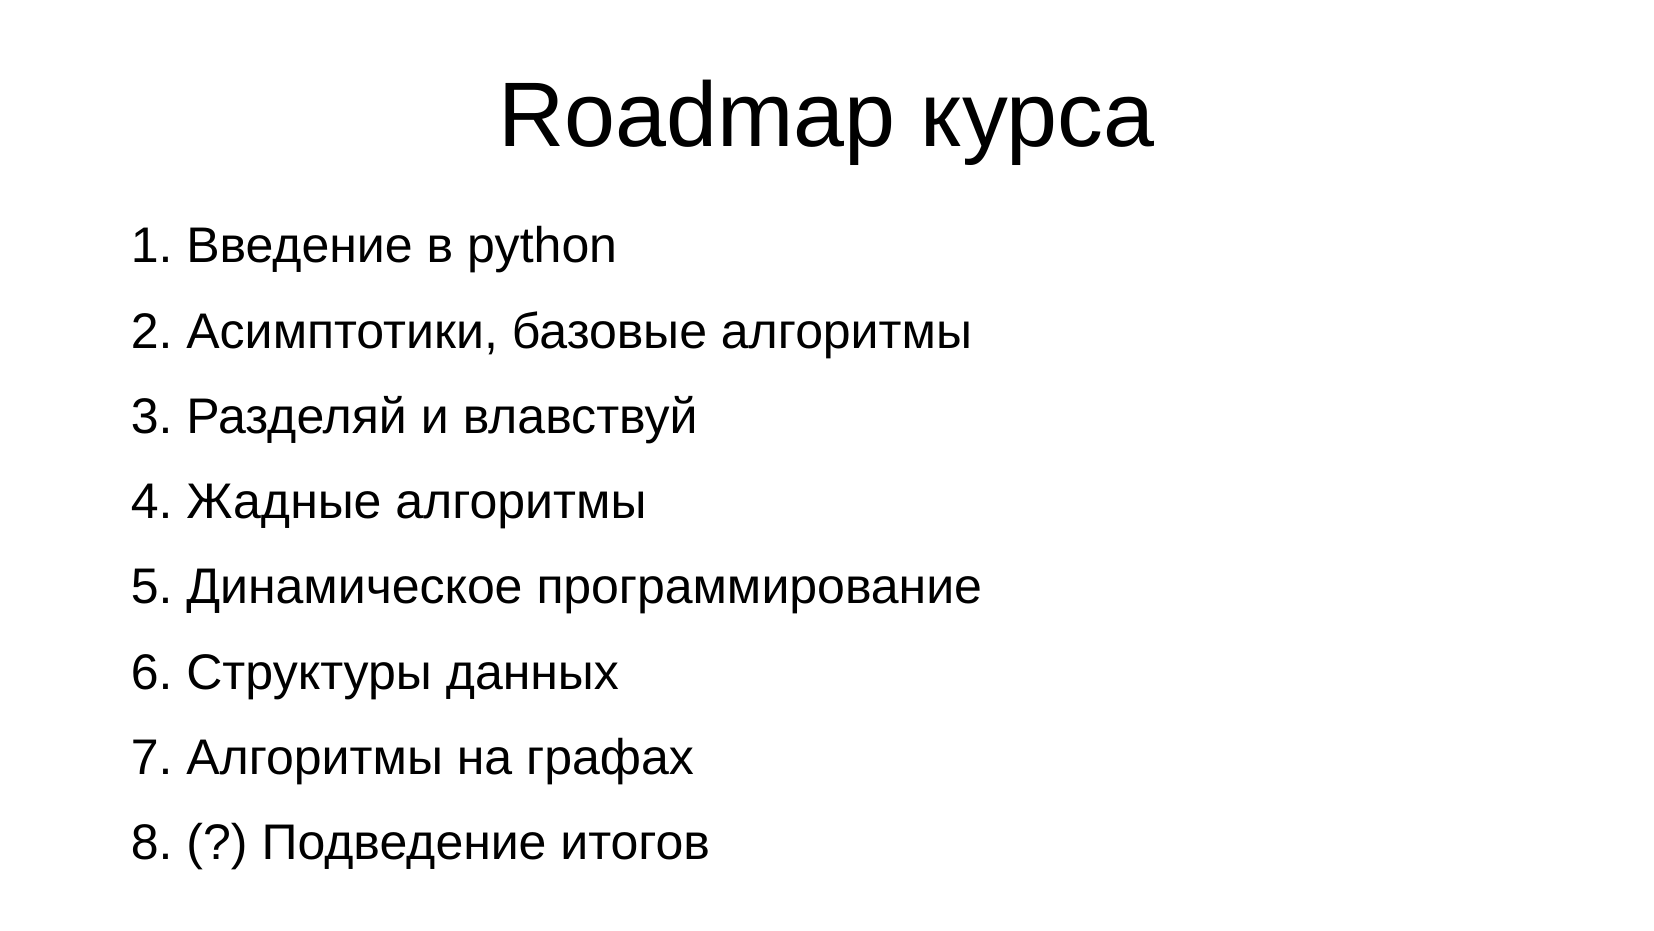

# Roadmap курса
1. Введение в python
2. Асимптотики, базовые алгоритмы
3. Разделяй и влавствуй
4. Жадные алгоритмы
5. Динамическое программирование
6. Структуры данных
7. Алгоритмы на графах
8. (?) Подведение итогов